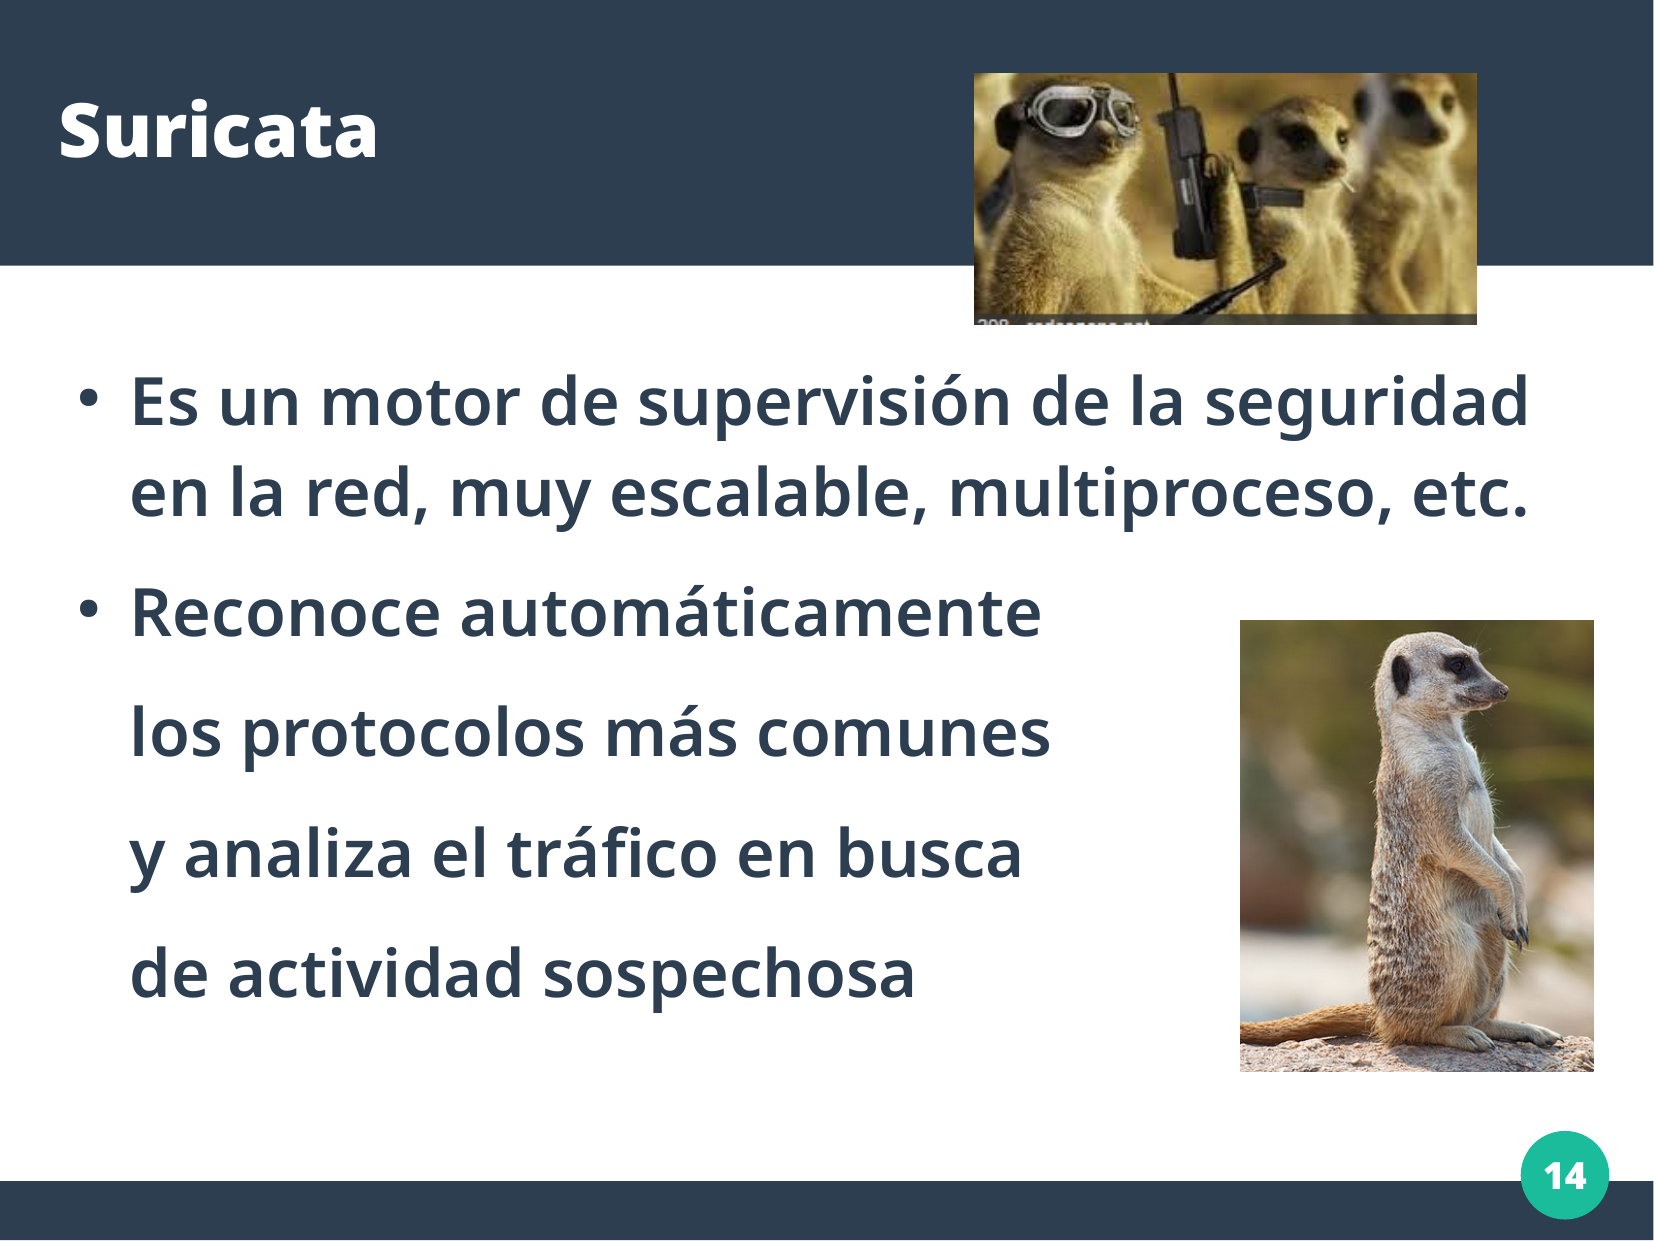

# Suricata
Es un motor de supervisión de la seguridad en la red, muy escalable, multiproceso, etc.
Reconoce automáticamente
los protocolos más comunes
y analiza el tráfico en busca
de actividad sospechosa
14